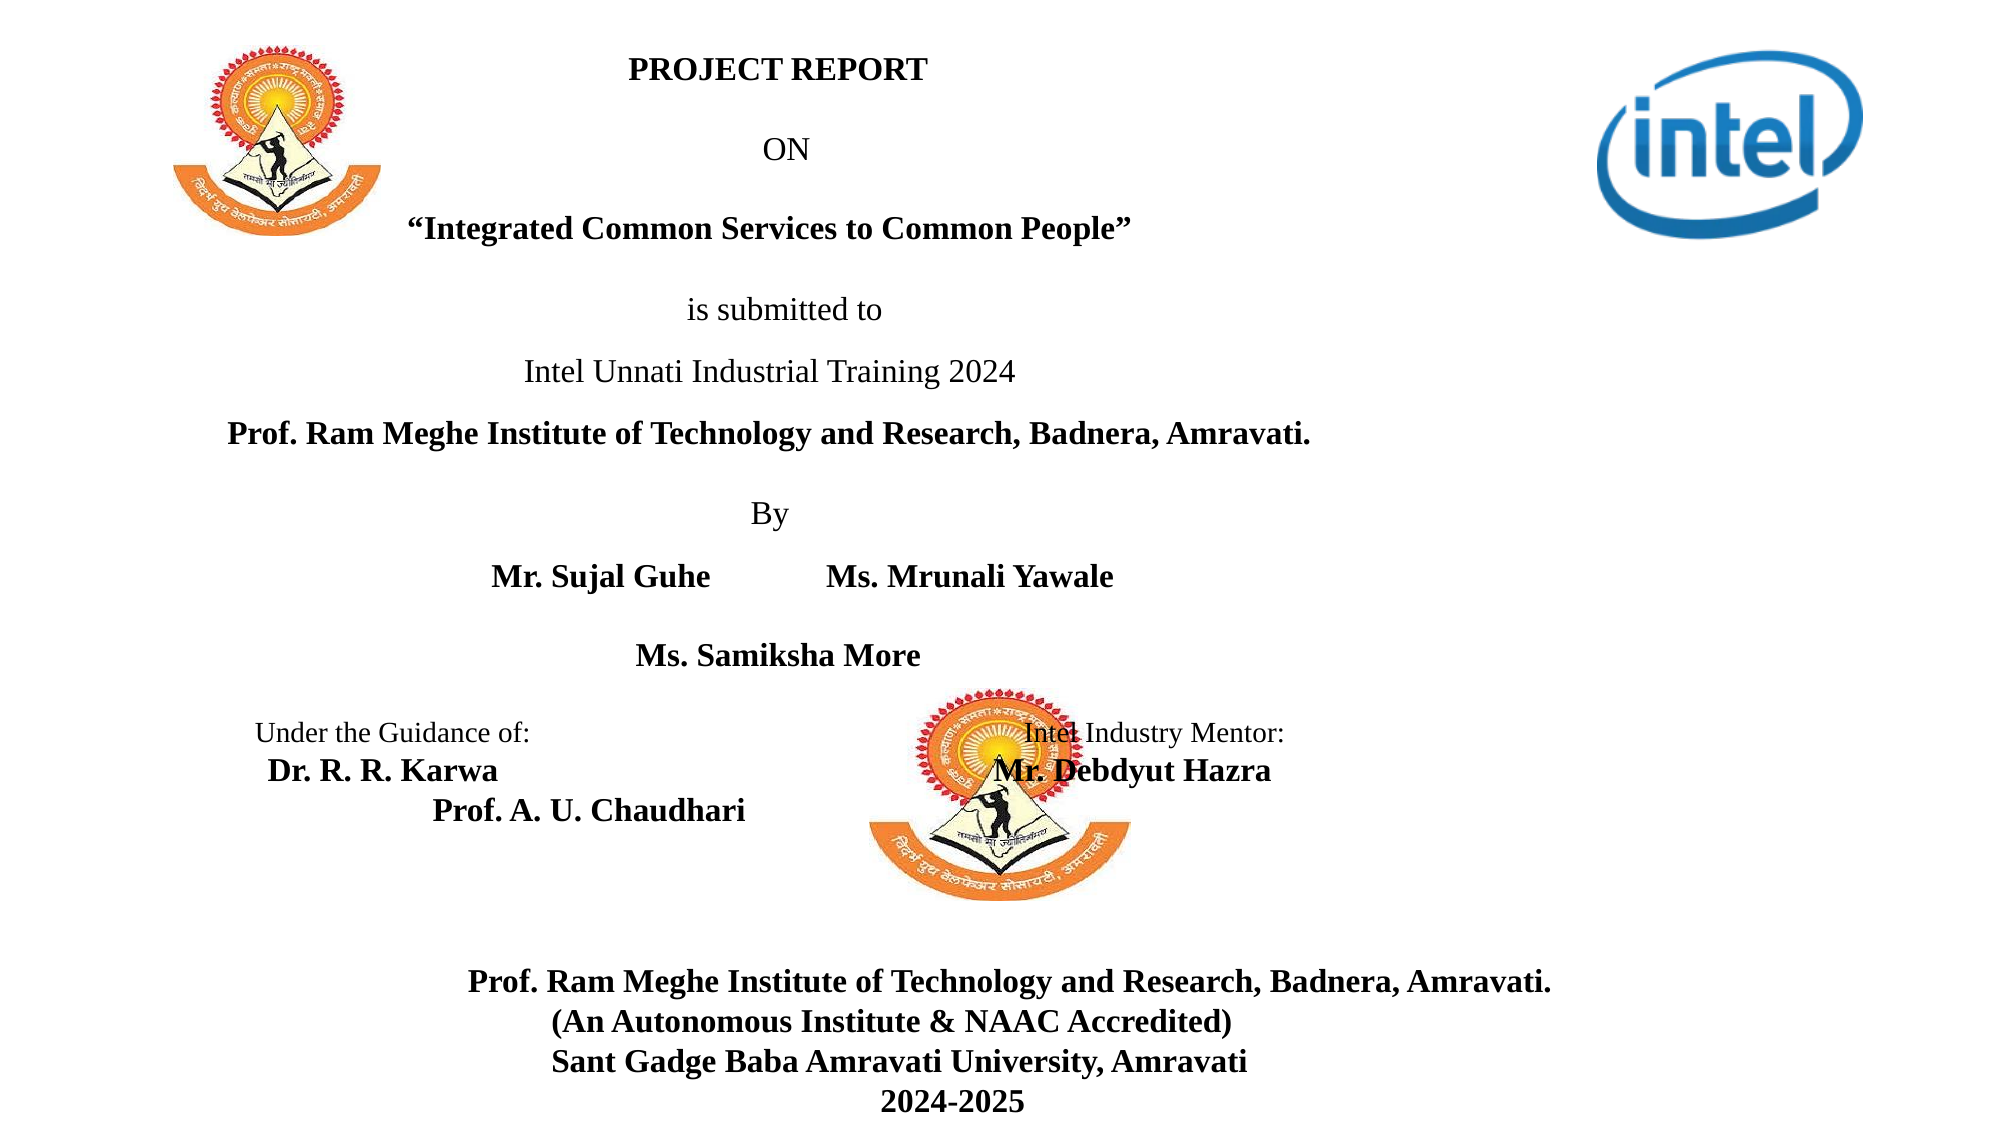

PROJECT REPORT
 ON
“Integrated Common Services to Common People”
 is submitted to
Intel Unnati Industrial Training 2024
Prof. Ram Meghe Institute of Technology and Research, Badnera, Amravati.
By
 Mr. Sujal Guhe Ms. Mrunali Yawale
 Ms. Samiksha More
Under the Guidance of: Intel Industry Mentor:
Dr. R. R. Karwa Mr. Debdyut Hazra
Prof. A. U. Chaudhari
 Prof. Ram Meghe Institute of Technology and Research, Badnera, Amravati.
	 (An Autonomous Institute & NAAC Accredited)
	 Sant Gadge Baba Amravati University, Amravati
 2024-2025